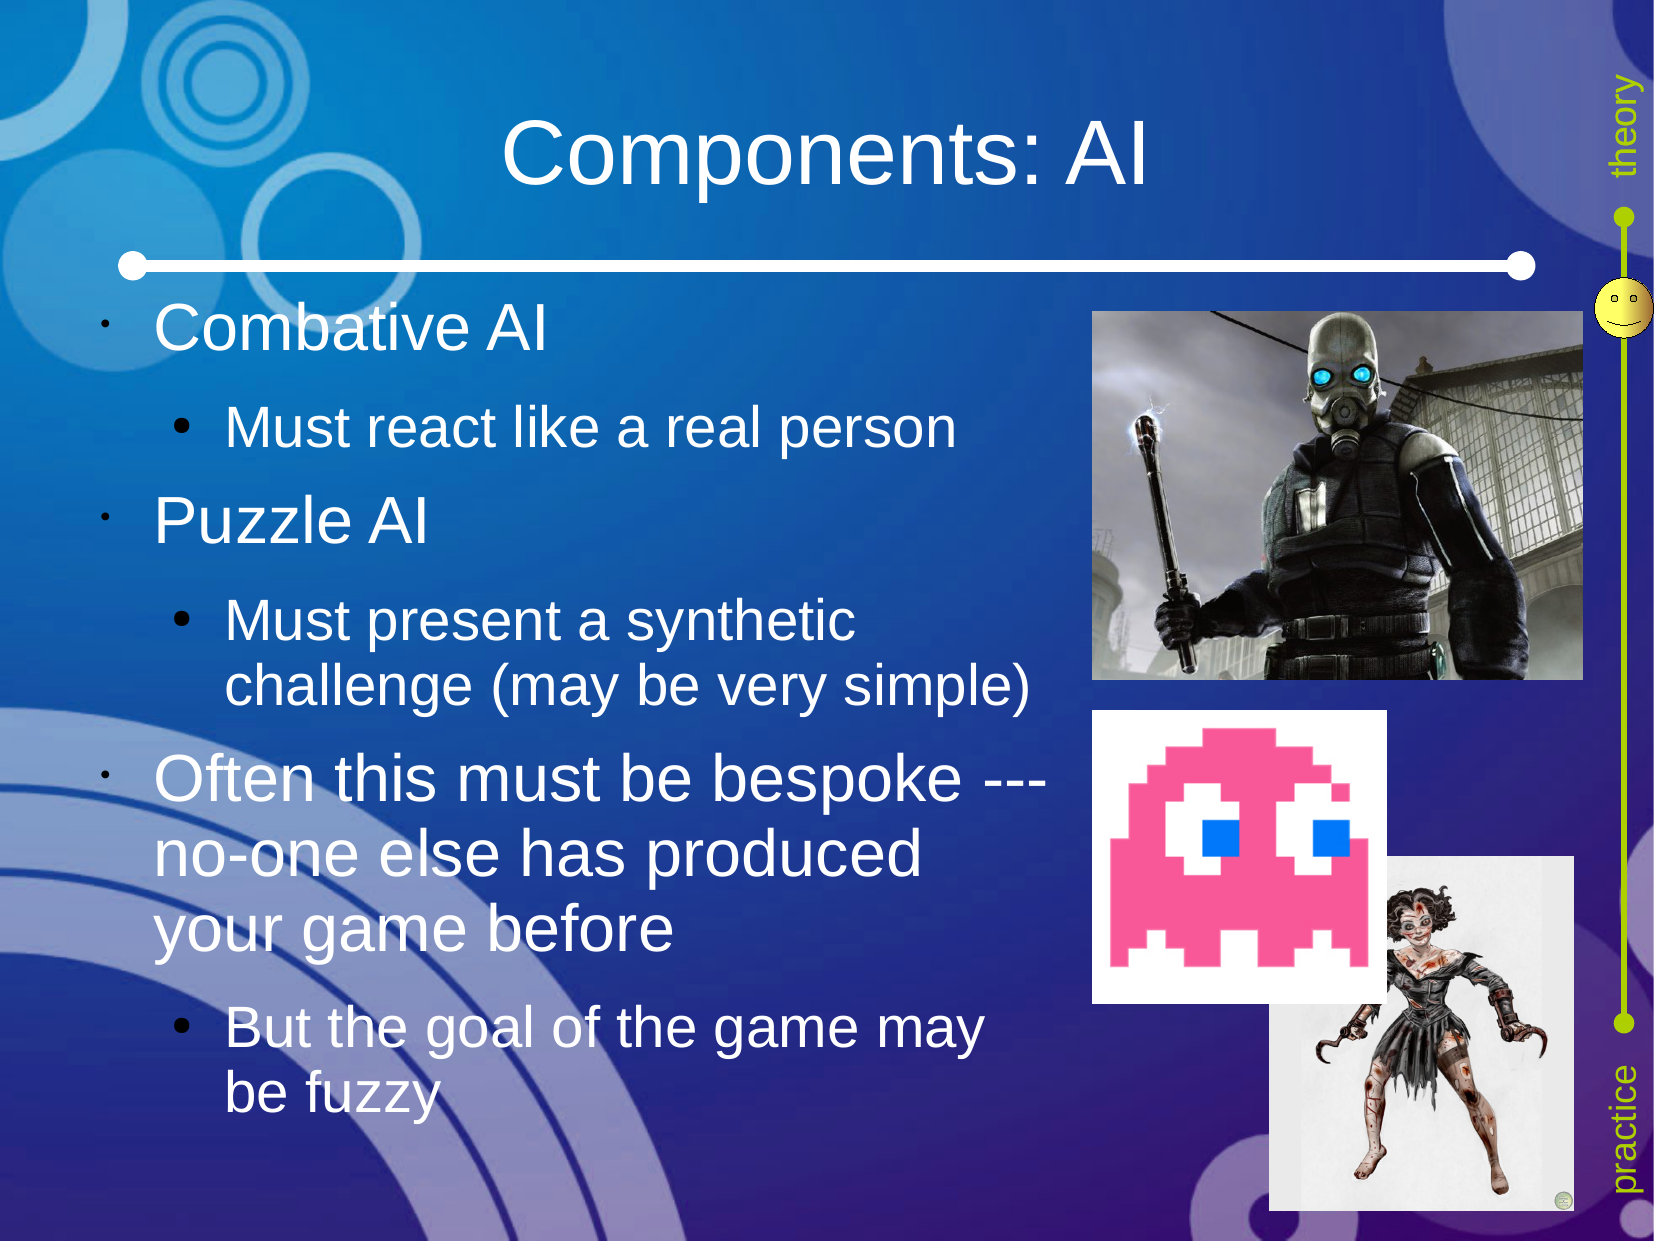

# Components: AI
Combative AI
Must react like a real person
Puzzle AI
Must present a synthetic challenge (may be very simple)
Often this must be bespoke --- no-one else has produced your game before
But the goal of the game may be fuzzy